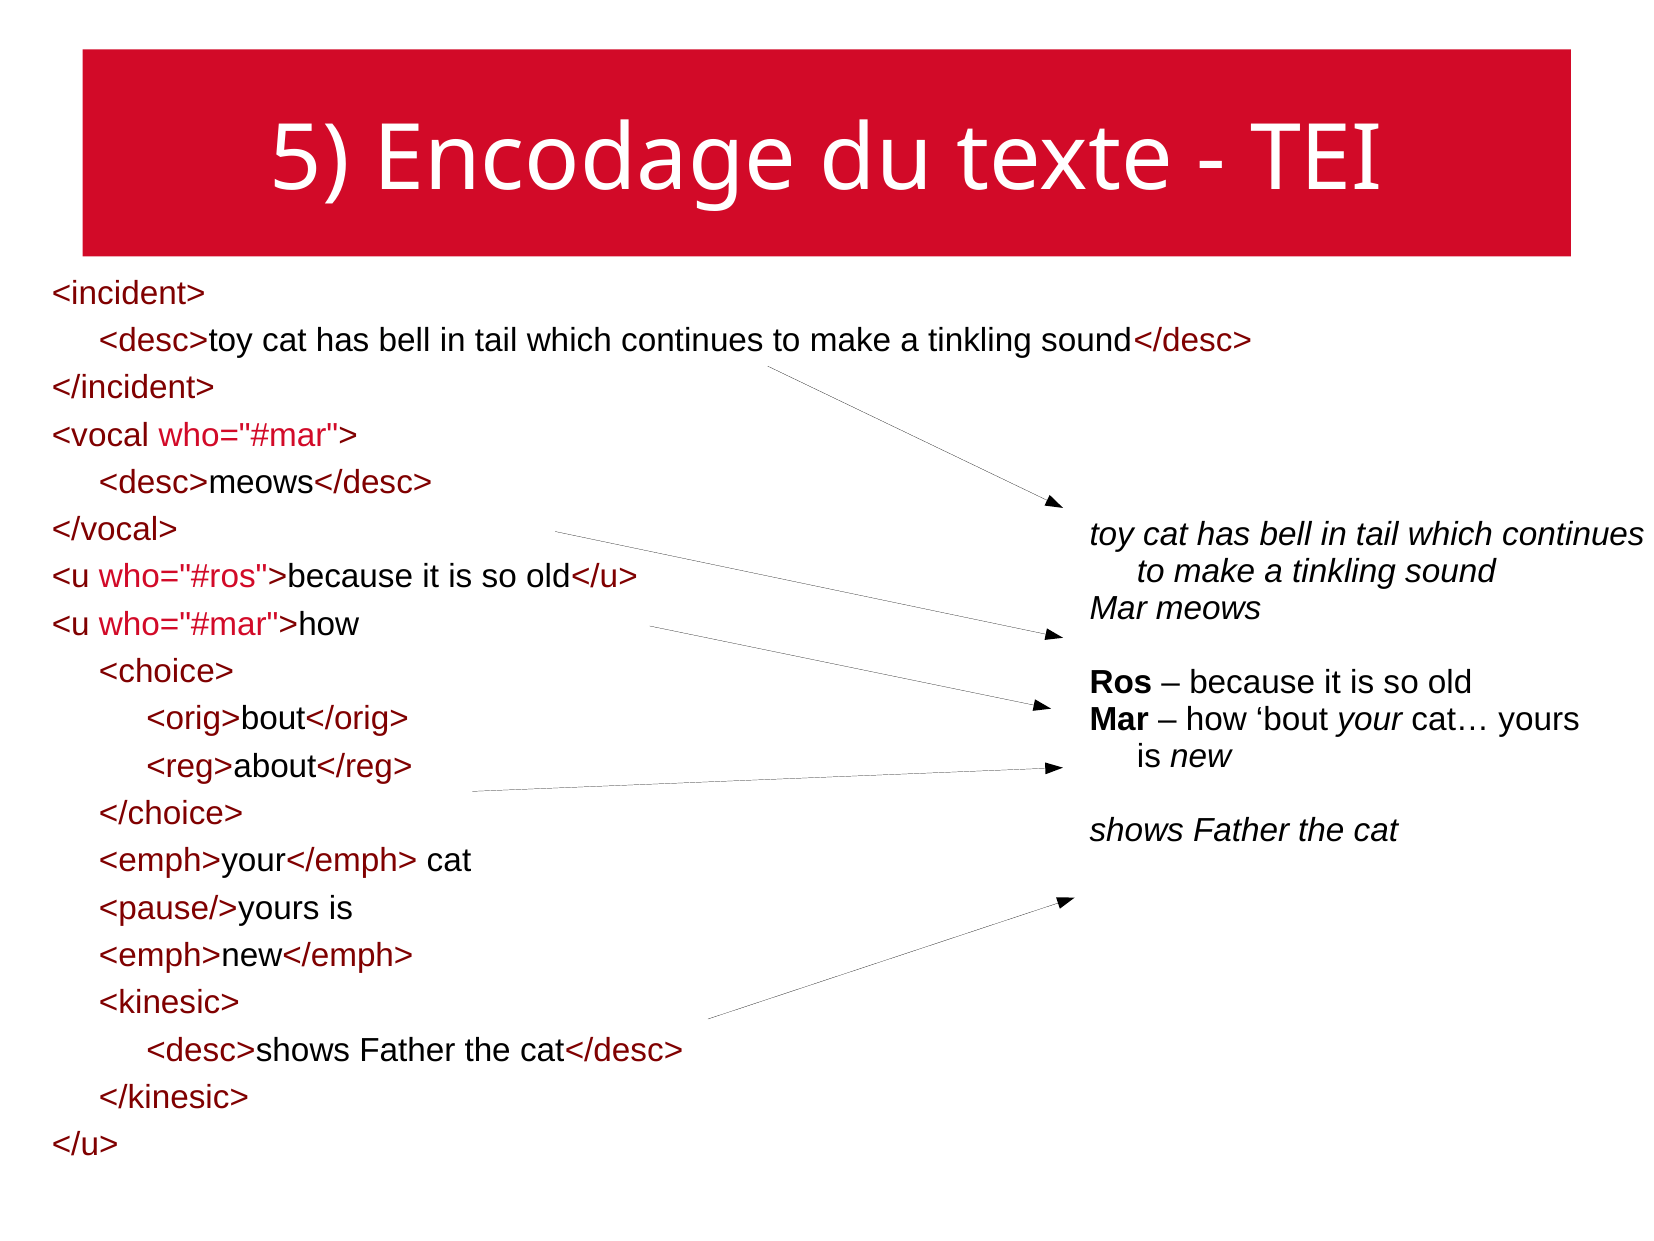

# 5) Encodage du texte - TEI
<incident>
<desc>toy cat has bell in tail which continues to make a tinkling sound</desc>
</incident>
<vocal who="#mar">
<desc>meows</desc>
</vocal>
<u who="#ros">because it is so old</u>
<u who="#mar">how
<choice>
<orig>bout</orig>
<reg>about</reg>
</choice>
<emph>your</emph> cat
<pause/>yours is
<emph>new</emph>
<kinesic>
<desc>shows Father the cat</desc>
</kinesic>
</u>
toy cat has bell in tail which continues
to make a tinkling sound
Mar meows
Ros – because it is so old
Mar – how ‘bout your cat… yours
is new
shows Father the cat